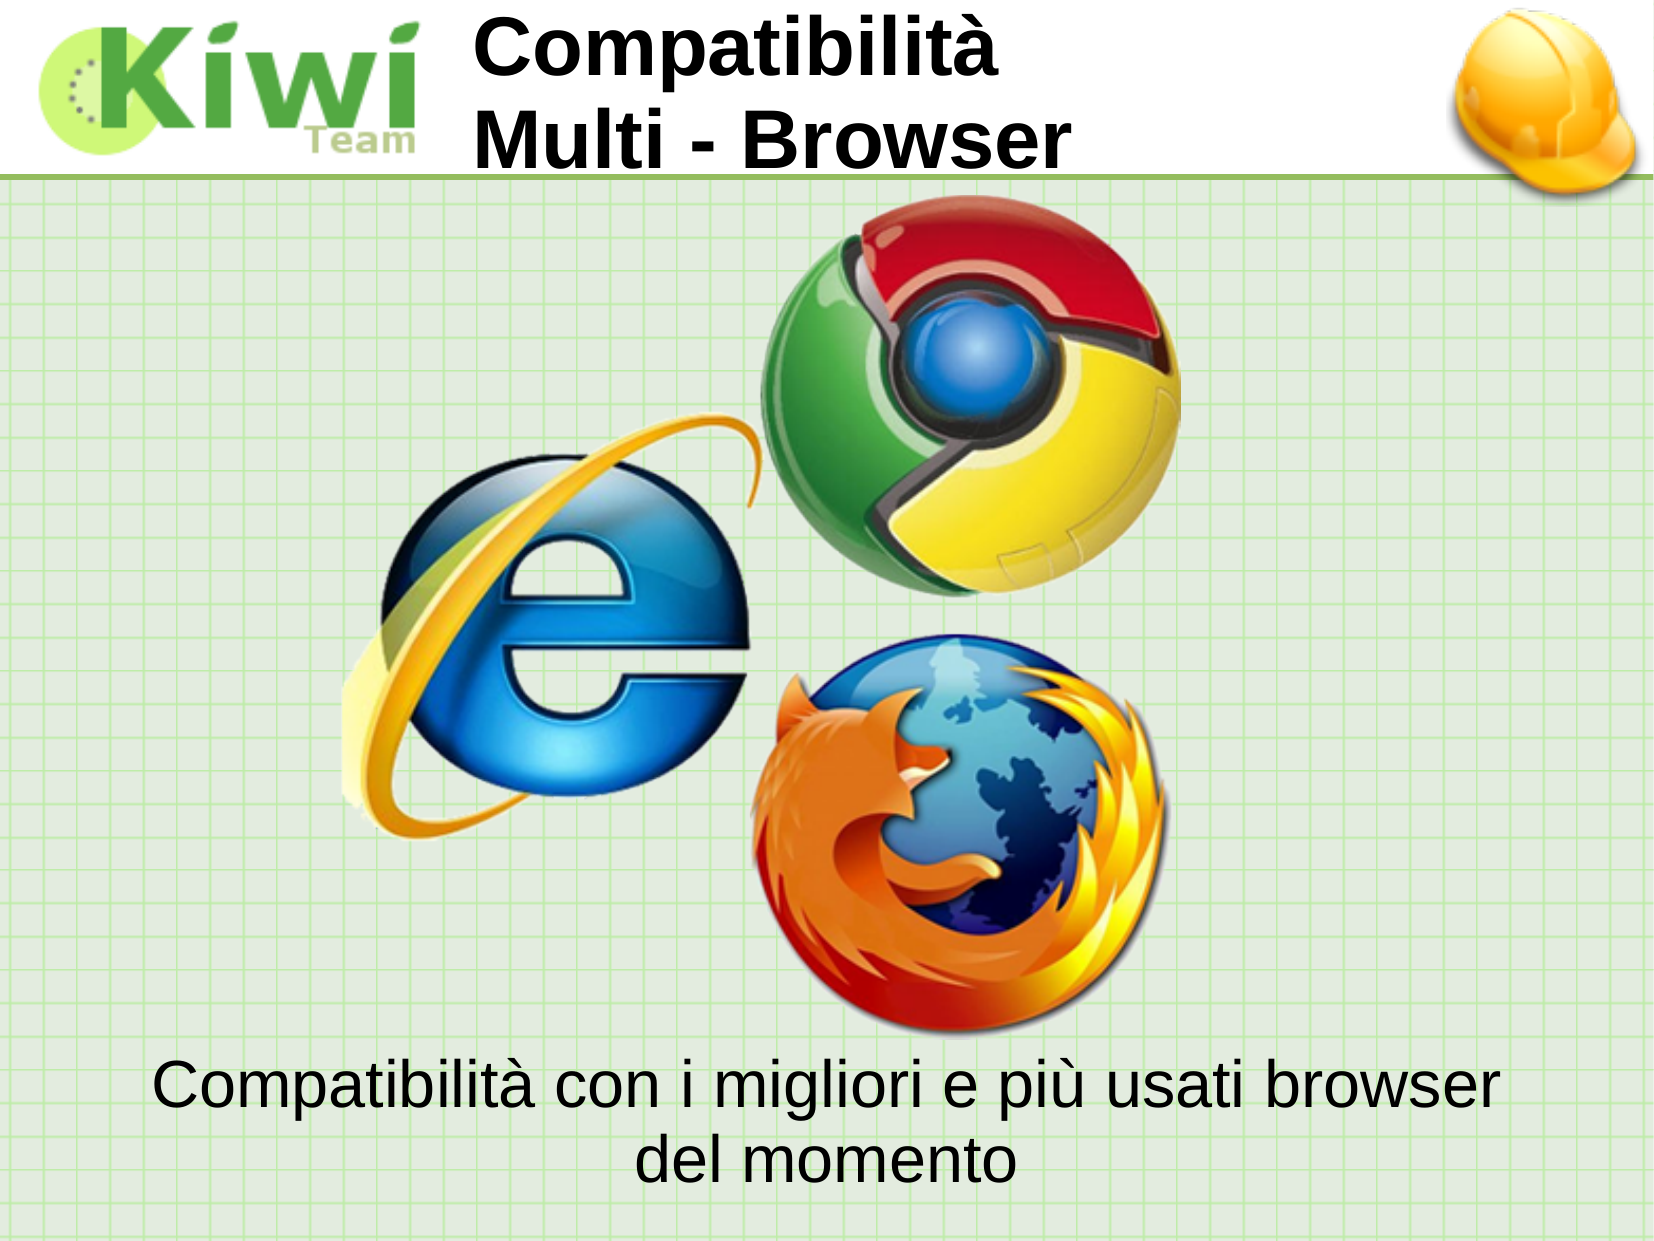

# Compatibilità Multi - Browser
Compatibilità con i migliori e più usati browser del momento